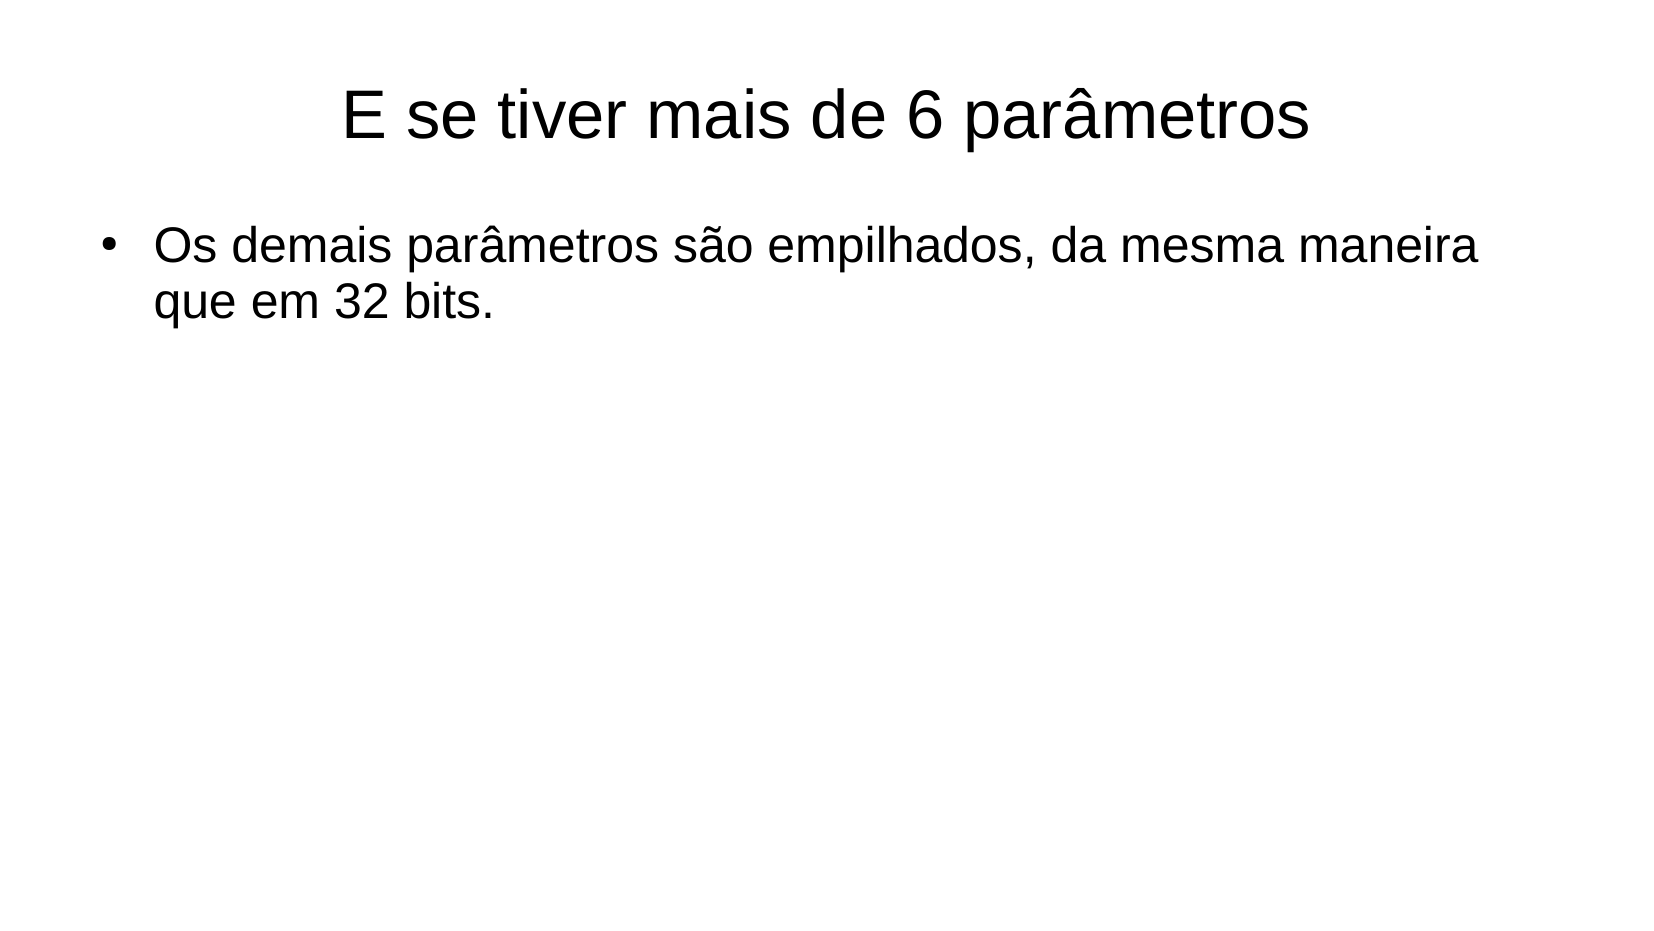

# E se tiver mais de 6 parâmetros
Os demais parâmetros são empilhados, da mesma maneira que em 32 bits.